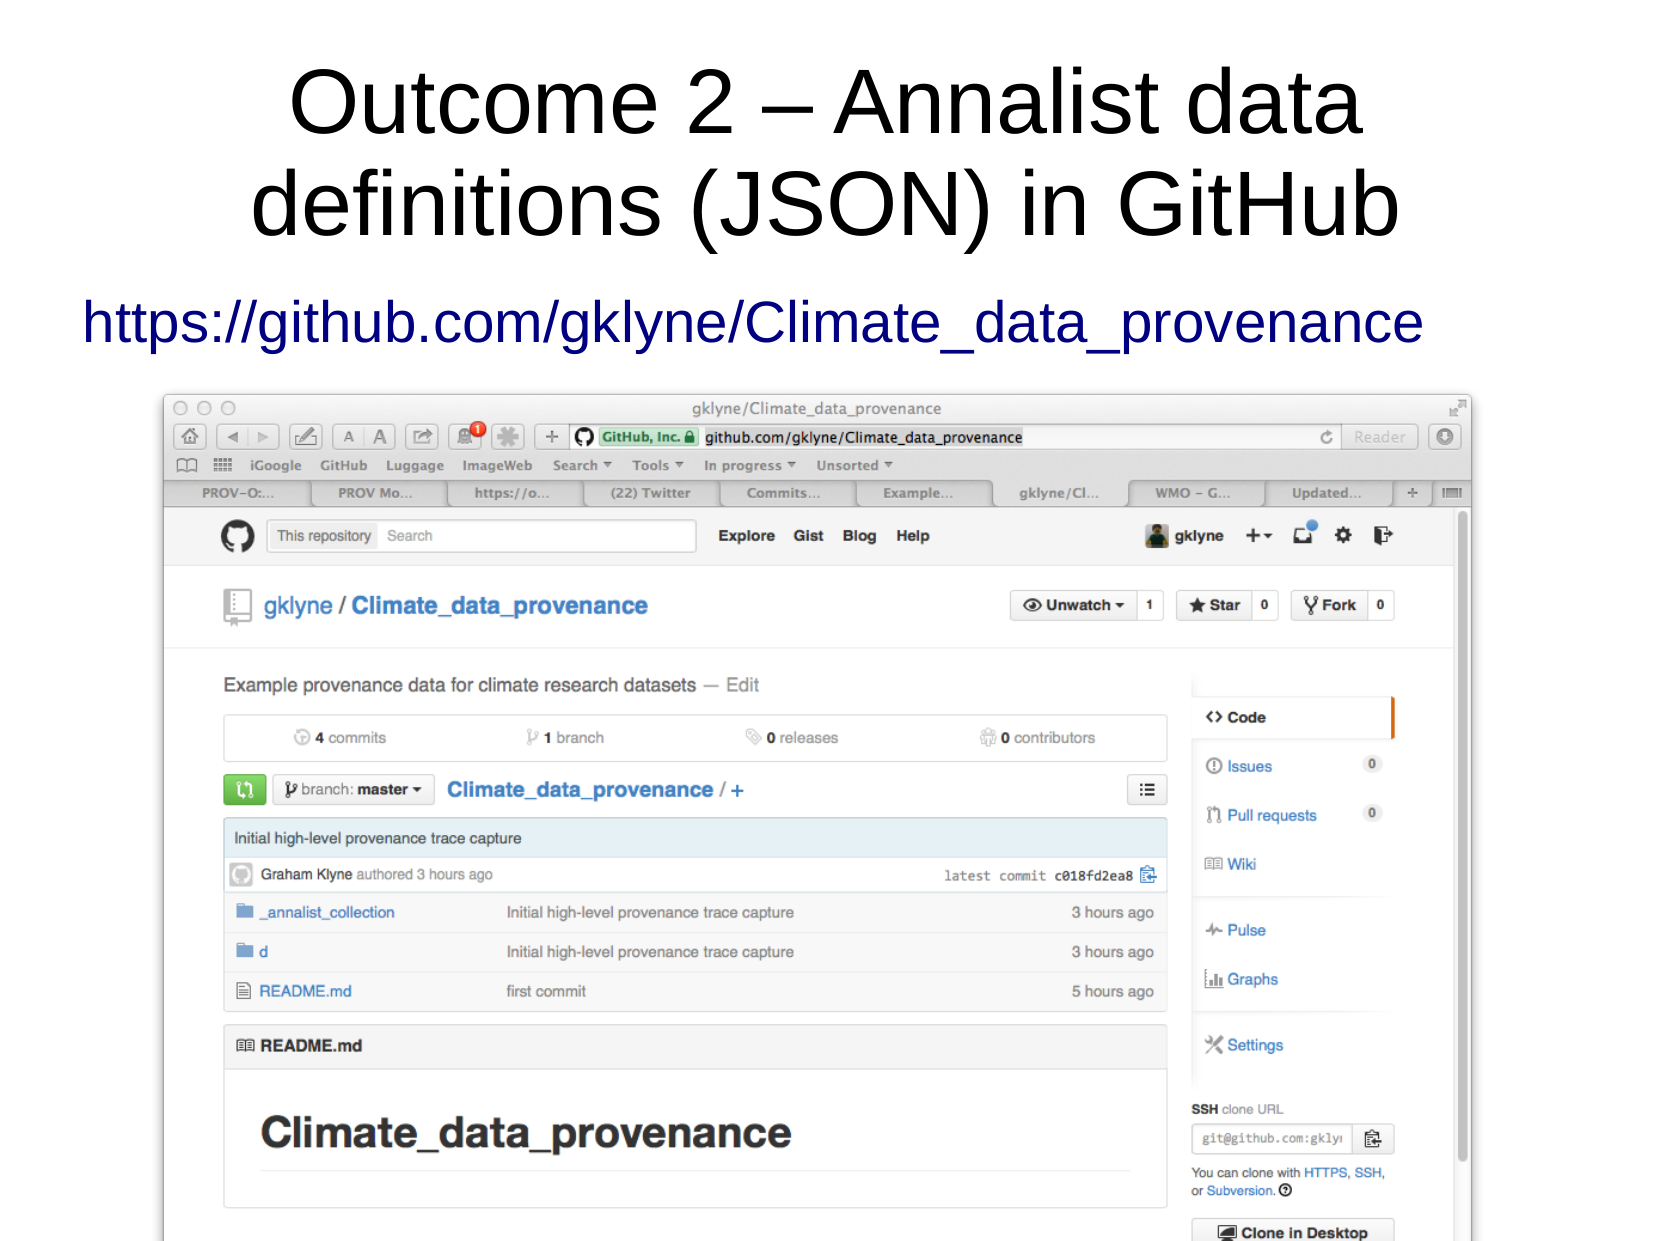

# Outcome 2 – Annalist data definitions (JSON) in GitHub
https://github.com/gklyne/Climate_data_provenance